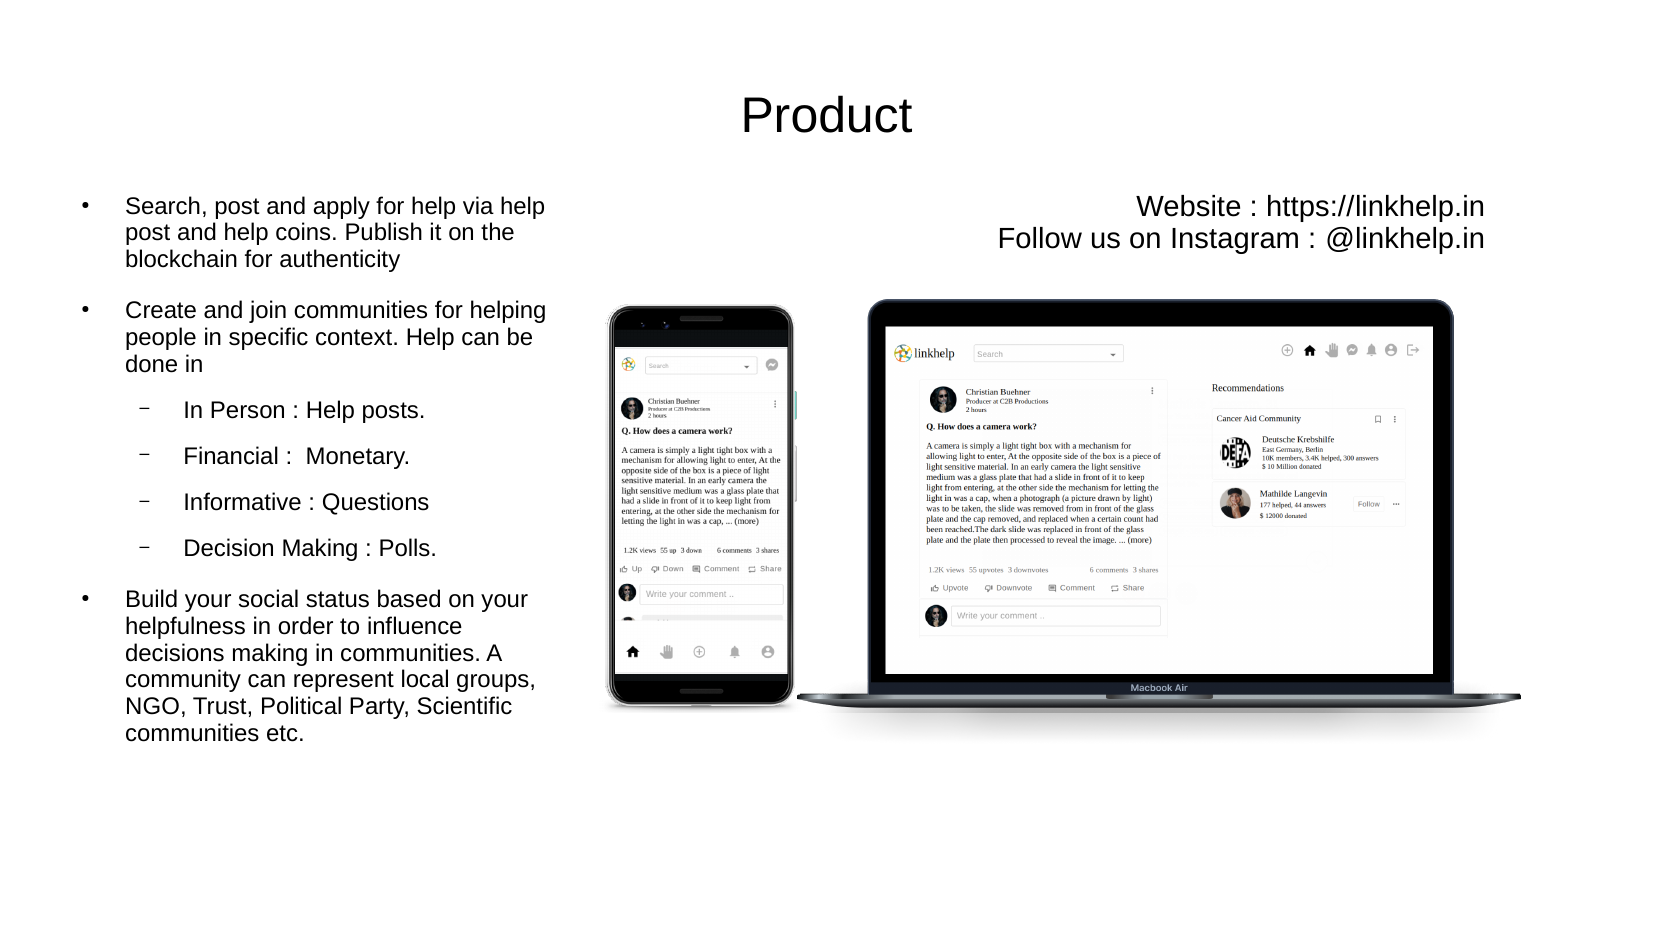

# Product
Website : https://linkhelp.in
Follow us on Instagram : @linkhelp.in
Search, post and apply for help via help post and help coins. Publish it on the blockchain for authenticity
Create and join communities for helping people in specific context. Help can be done in
In Person : Help posts.
Financial : Monetary.
Informative : Questions
Decision Making : Polls.
Build your social status based on your helpfulness in order to influence decisions making in communities. A community can represent local groups, NGO, Trust, Political Party, Scientific communities etc.